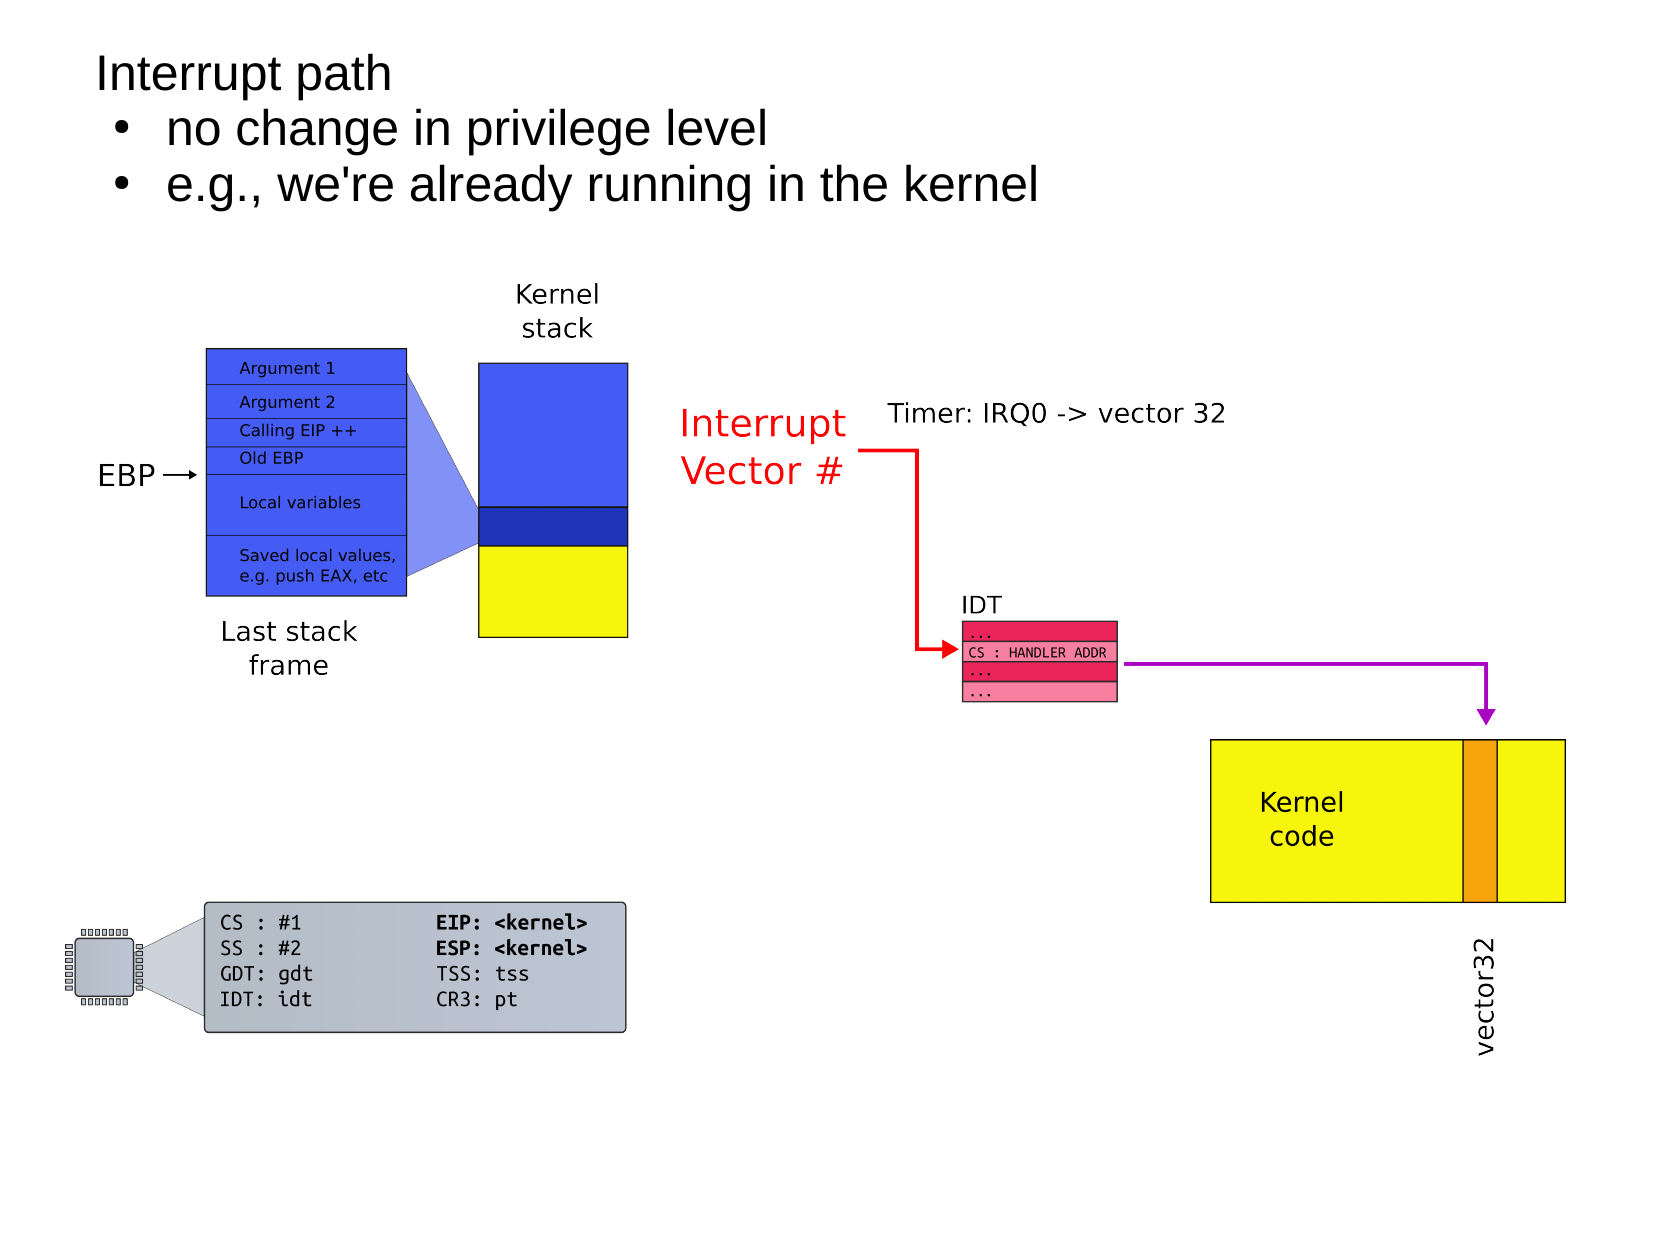

Interrupt path
no change in privilege level
e.g., we're already running in the kernel